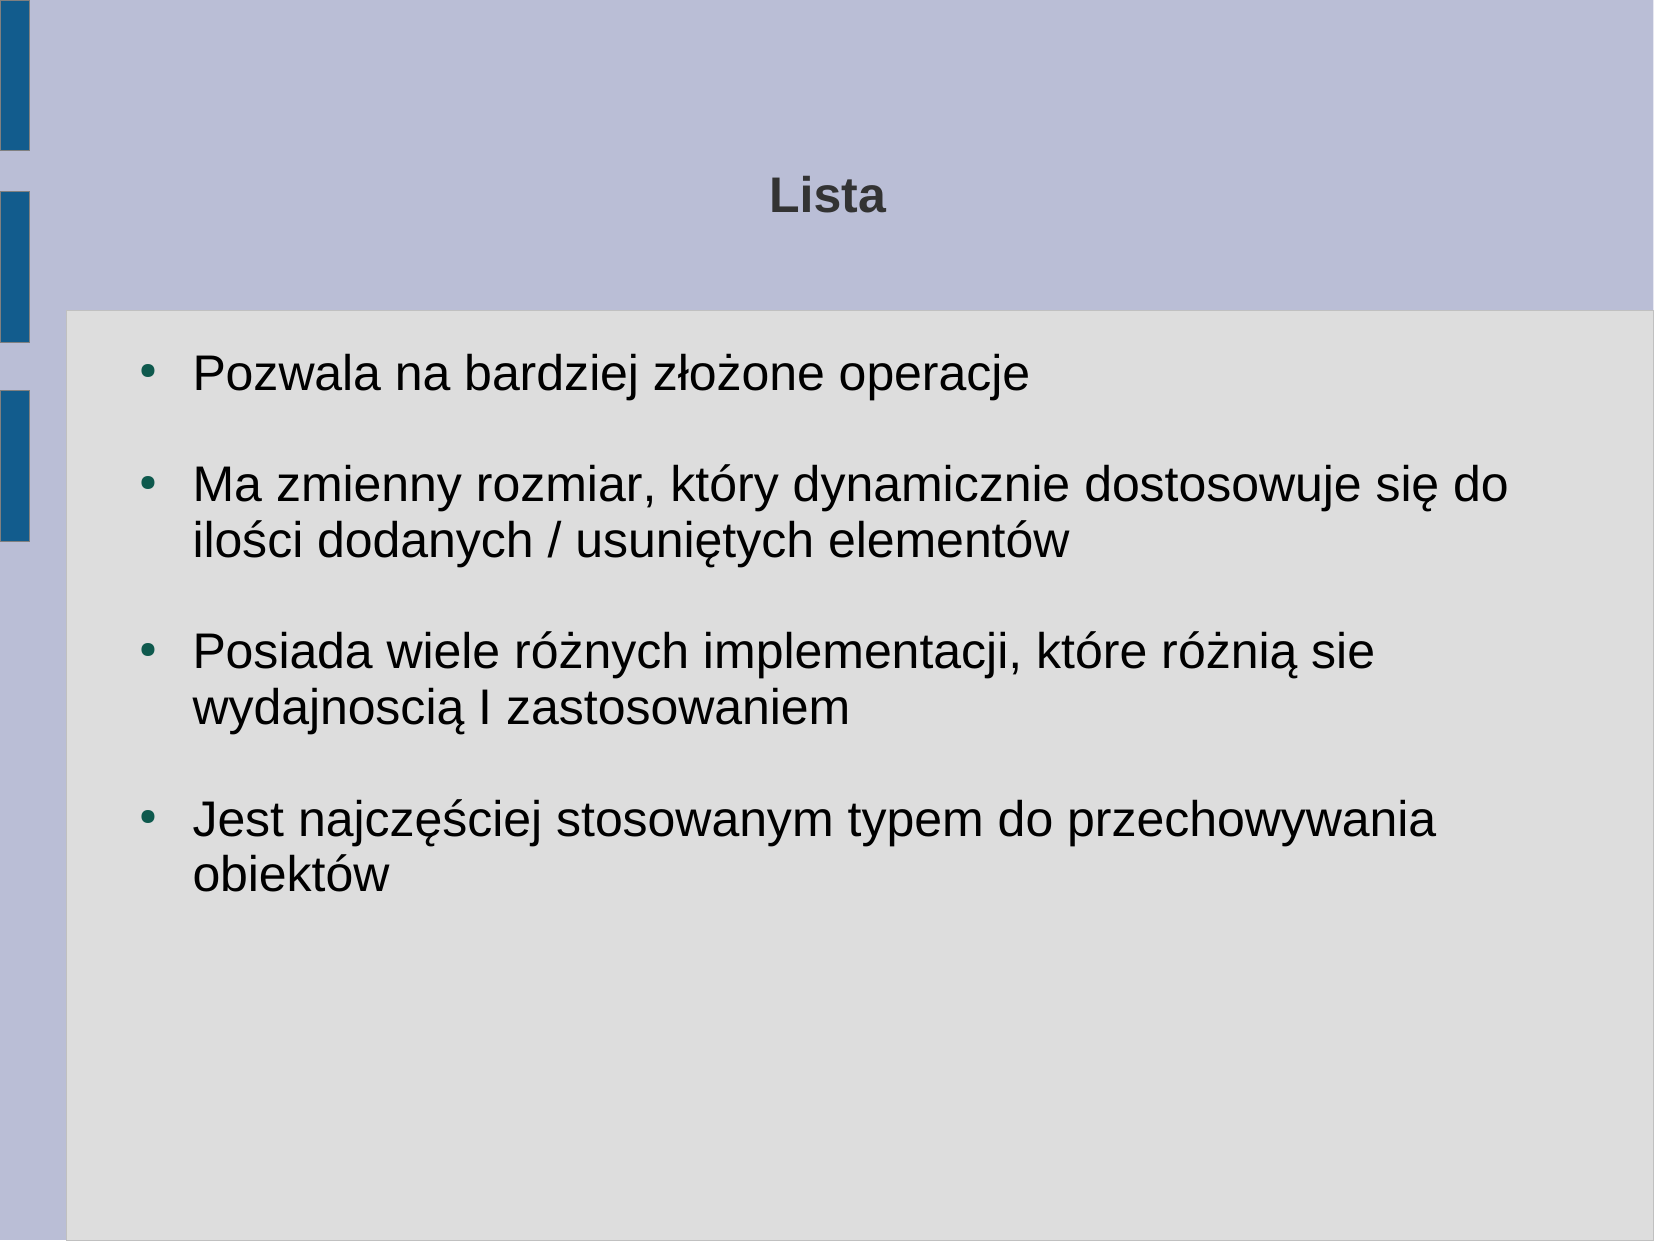

# Lista
Pozwala na bardziej złożone operacje
Ma zmienny rozmiar, który dynamicznie dostosowuje się do ilości dodanych / usuniętych elementów
Posiada wiele różnych implementacji, które różnią sie wydajnoscią I zastosowaniem
Jest najczęściej stosowanym typem do przechowywania obiektów